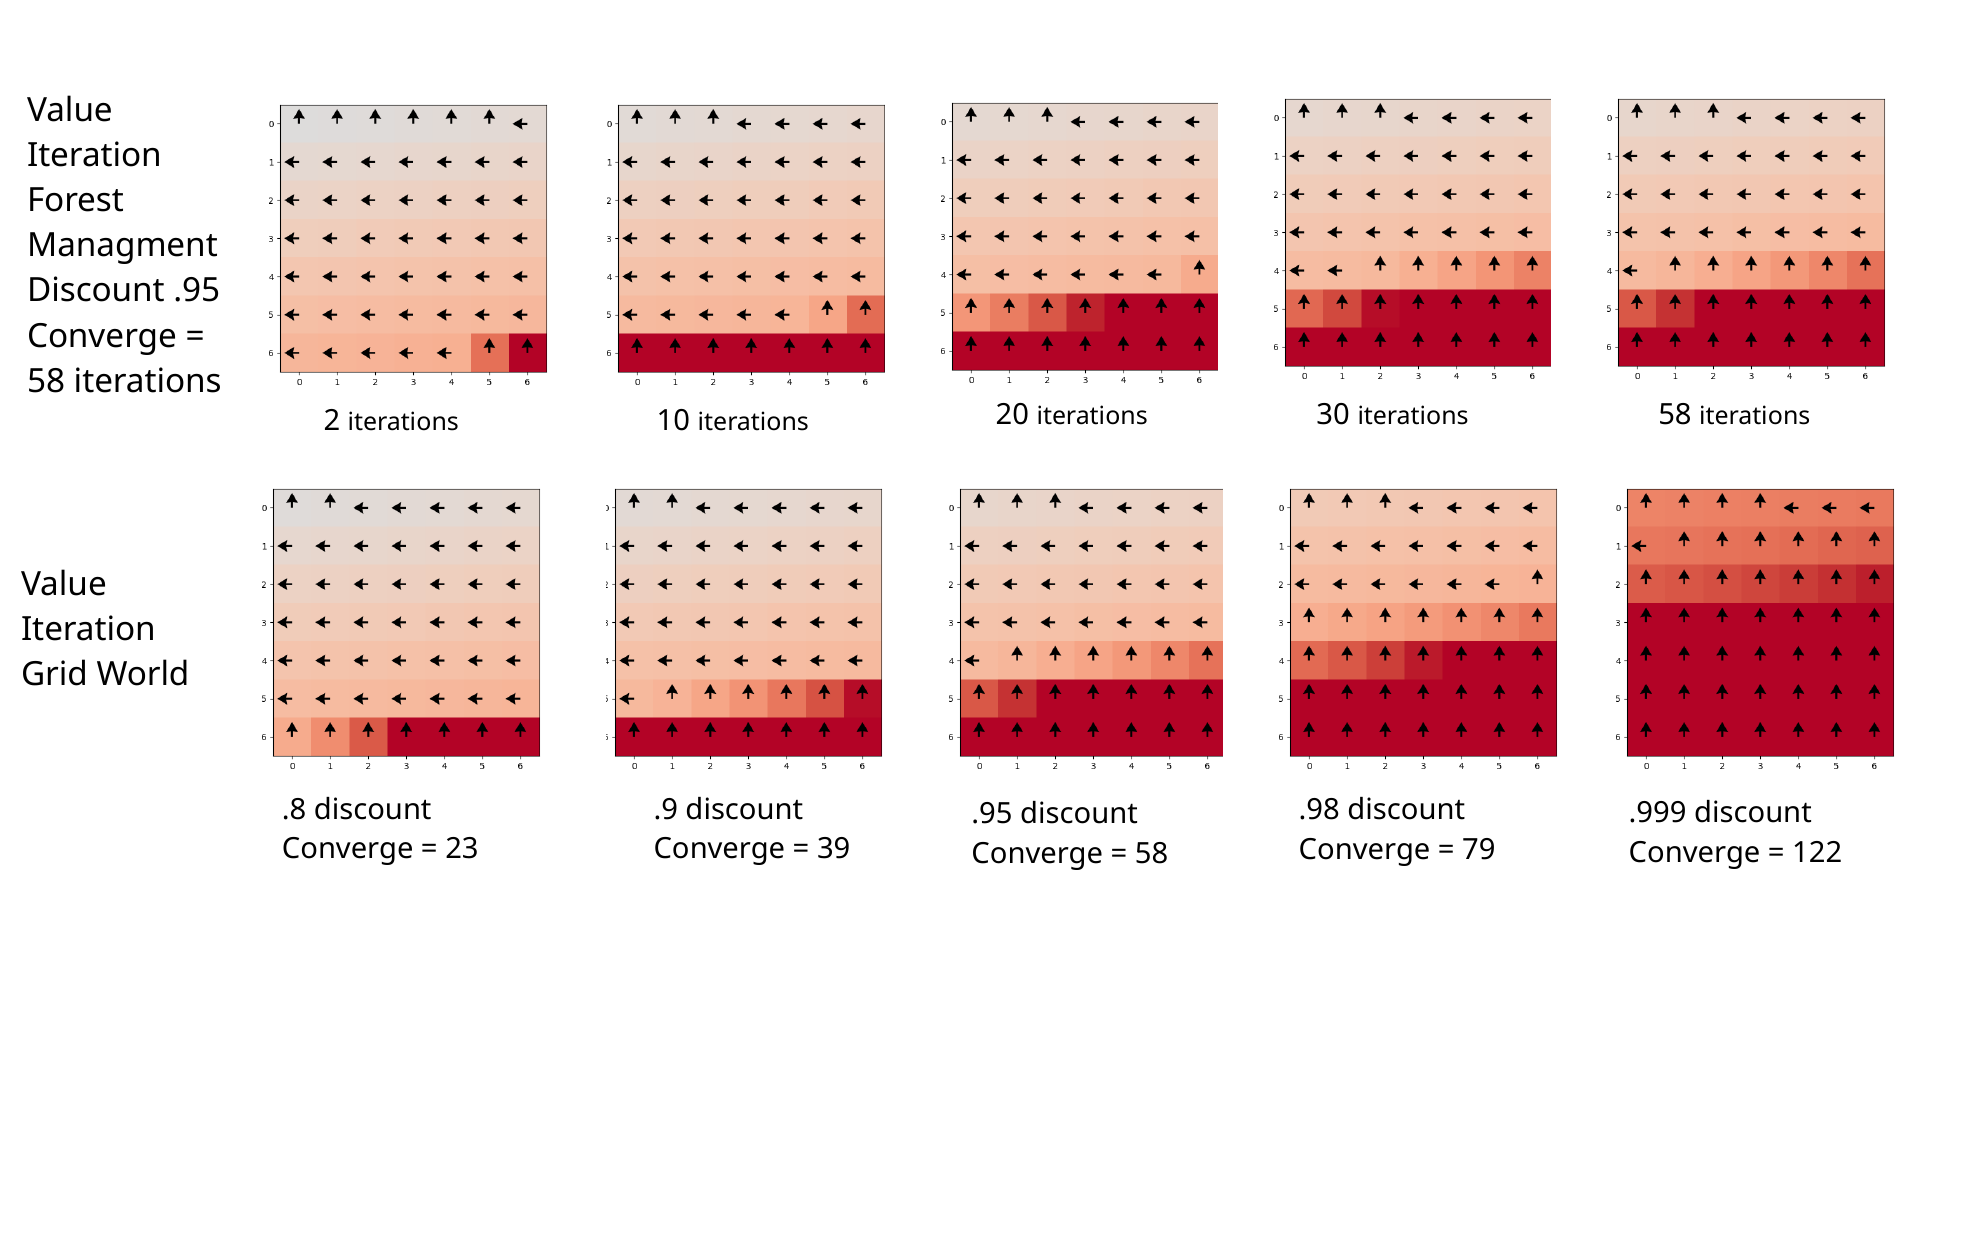

Value Iteration
Forest Managment
Discount .95
Converge = 58 iterations
20 iterations
30 iterations
58 iterations
2 iterations
10 iterations
Value Iteration
Grid World
.8 discount
Converge = 23
.9 discount
Converge = 39
.98 discount
Converge = 79
.999 discount
Converge = 122
.95 discount
Converge = 58